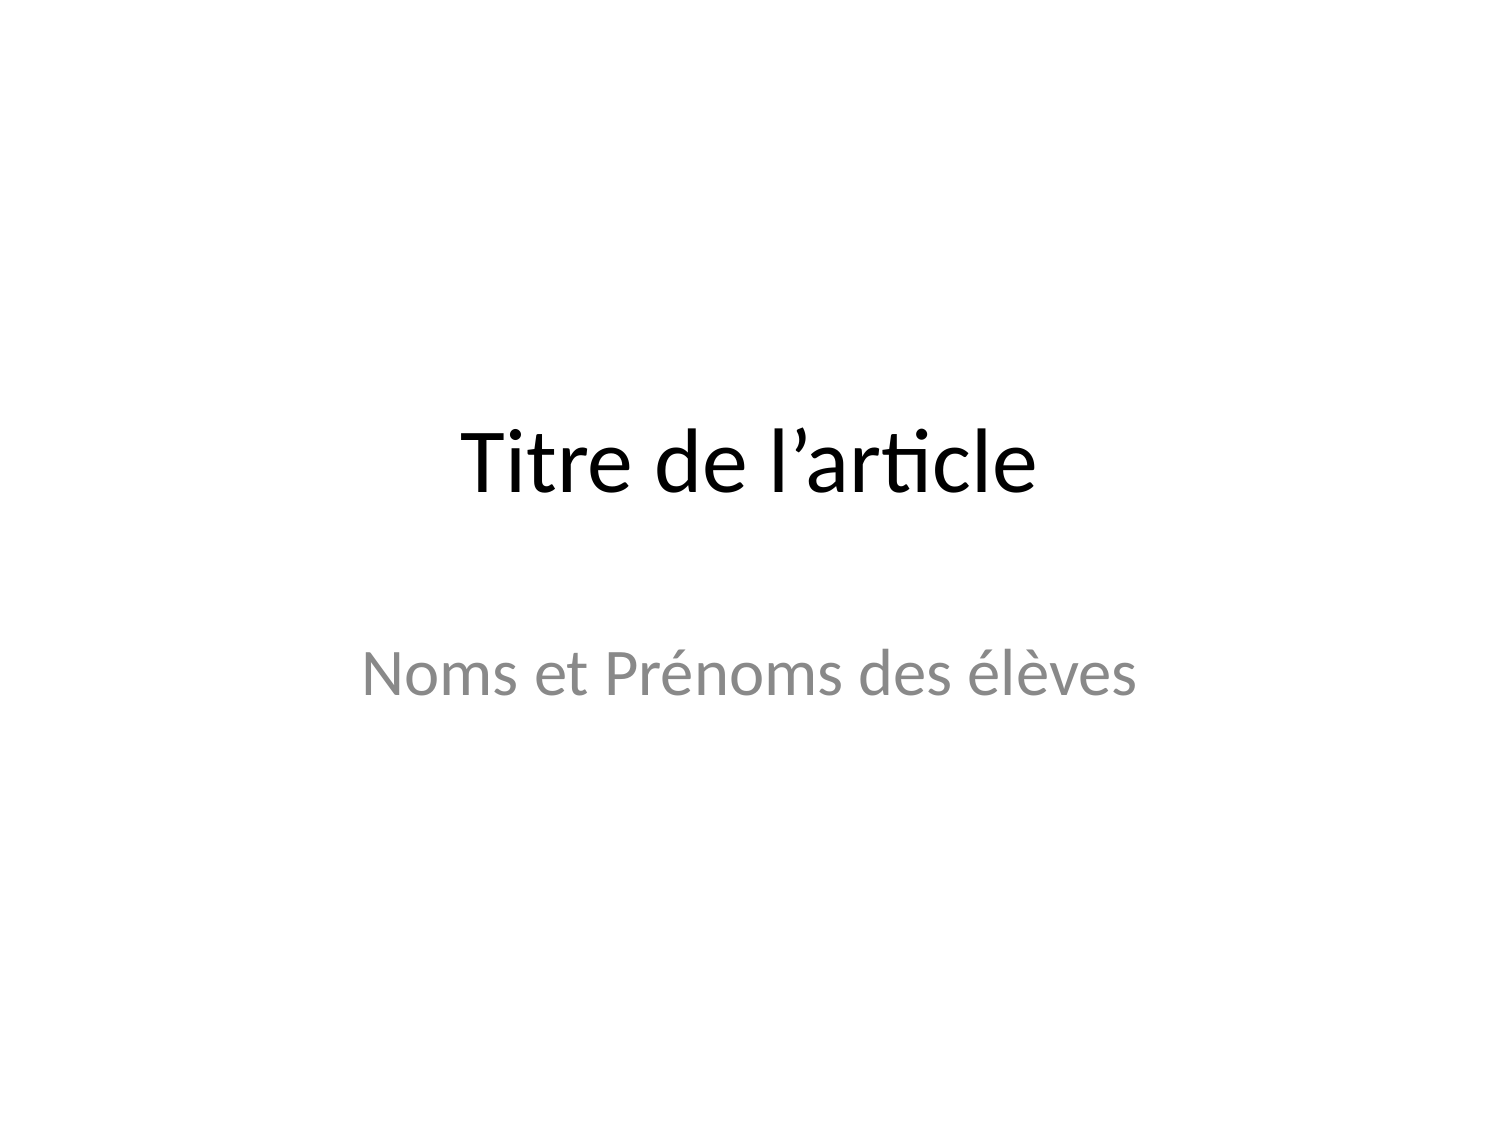

Titre de l’article
Noms et Prénoms des élèves